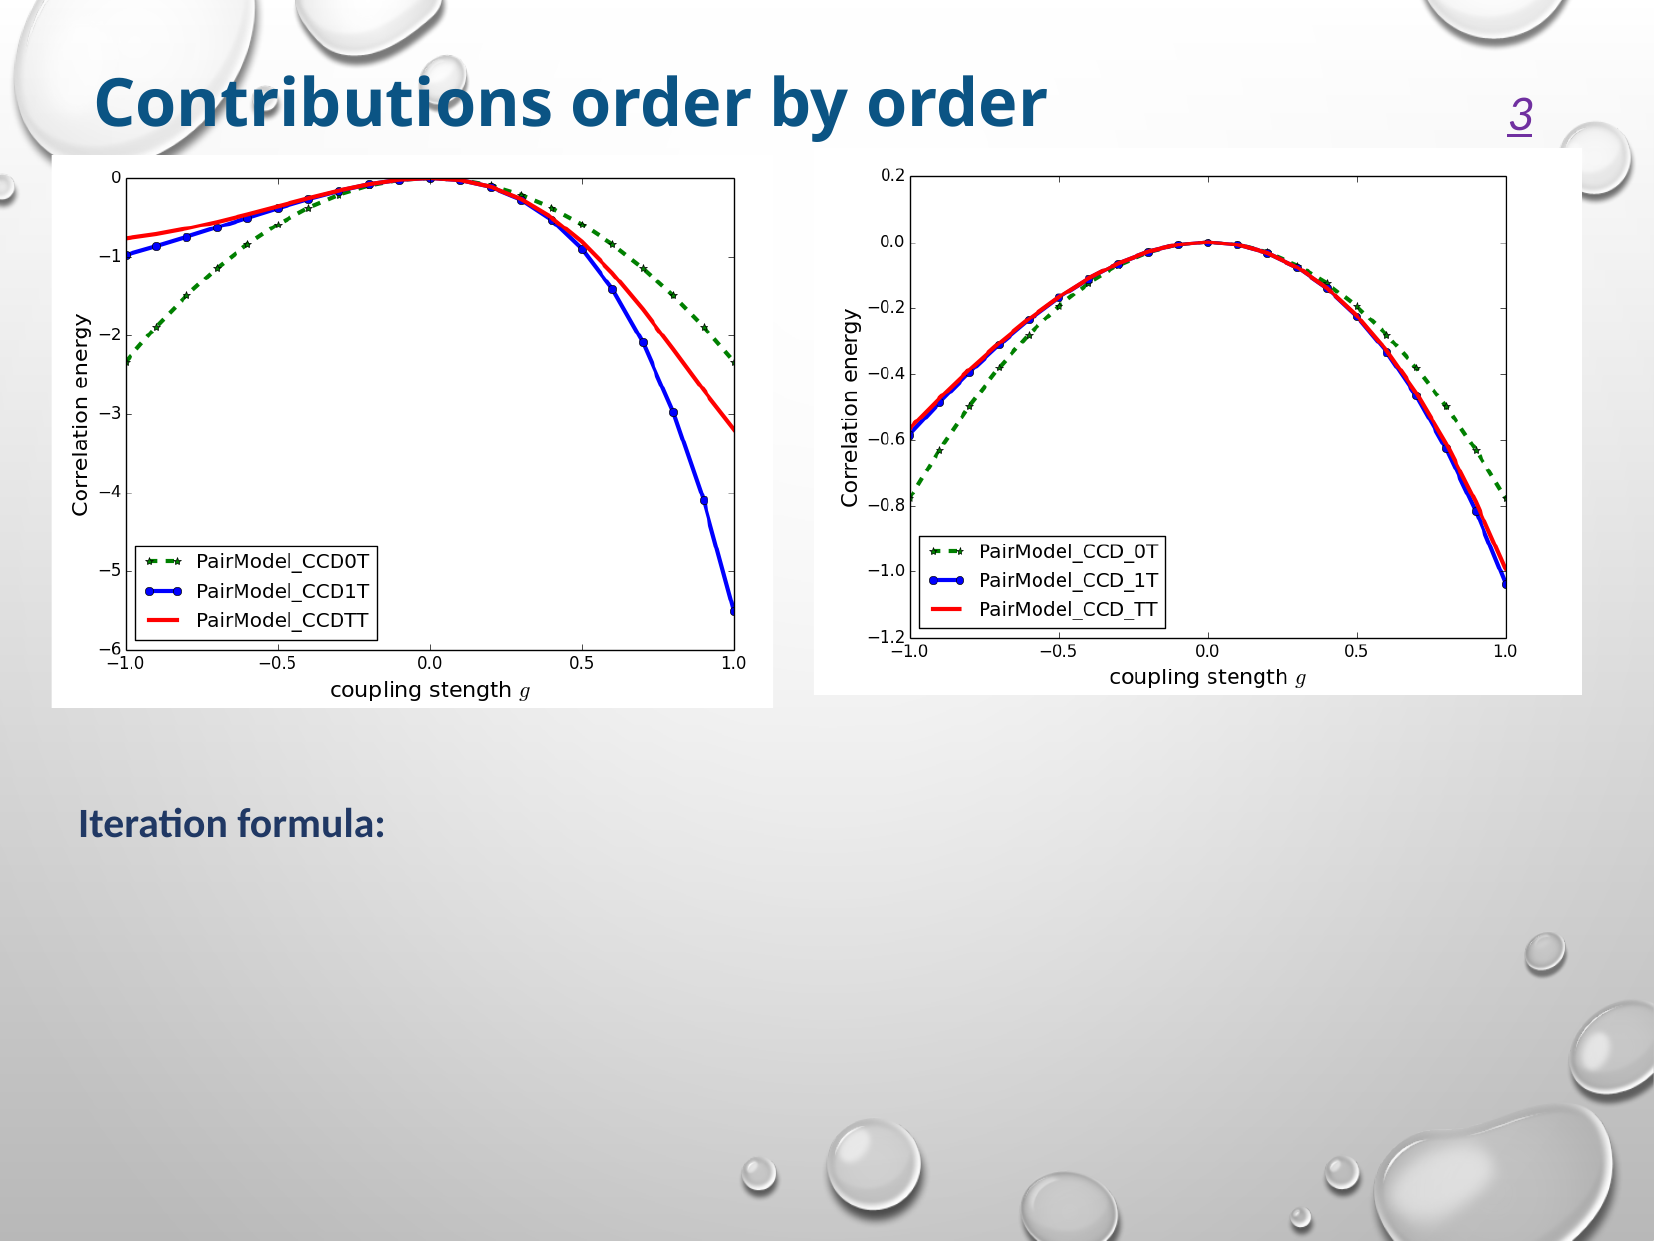

Contributions order by order
3
Iteration formula: